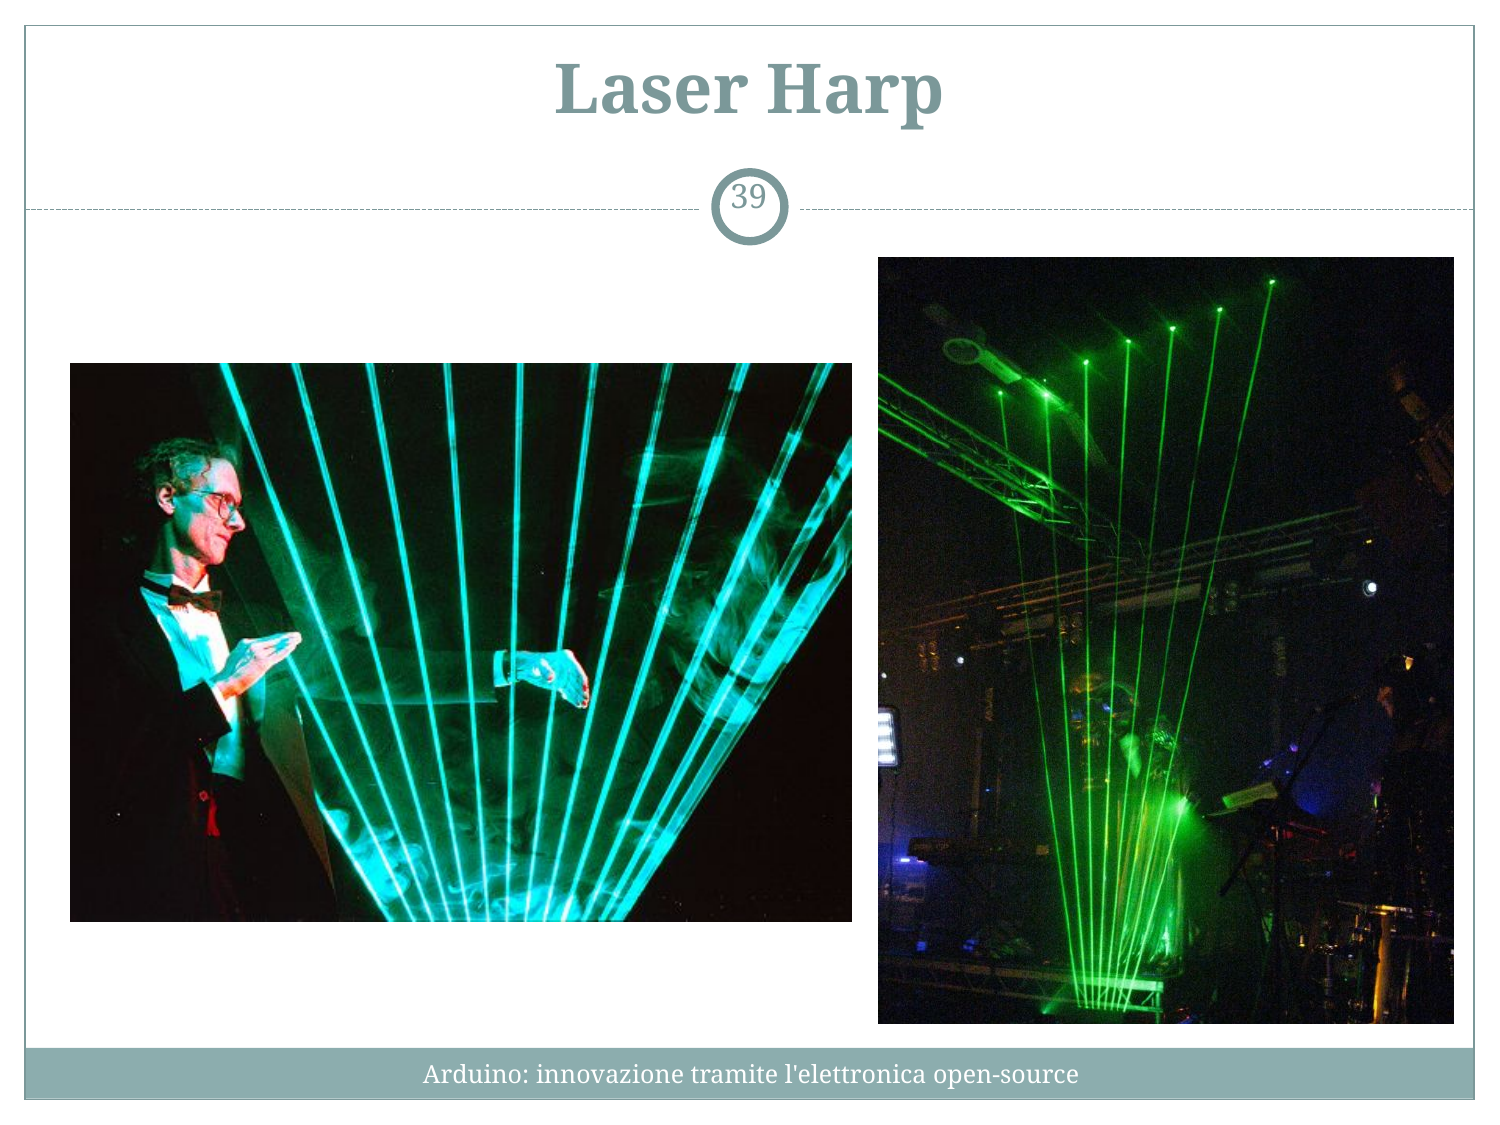

# Laser Harp
Arduino: innovazione tramite l'elettronica open-source